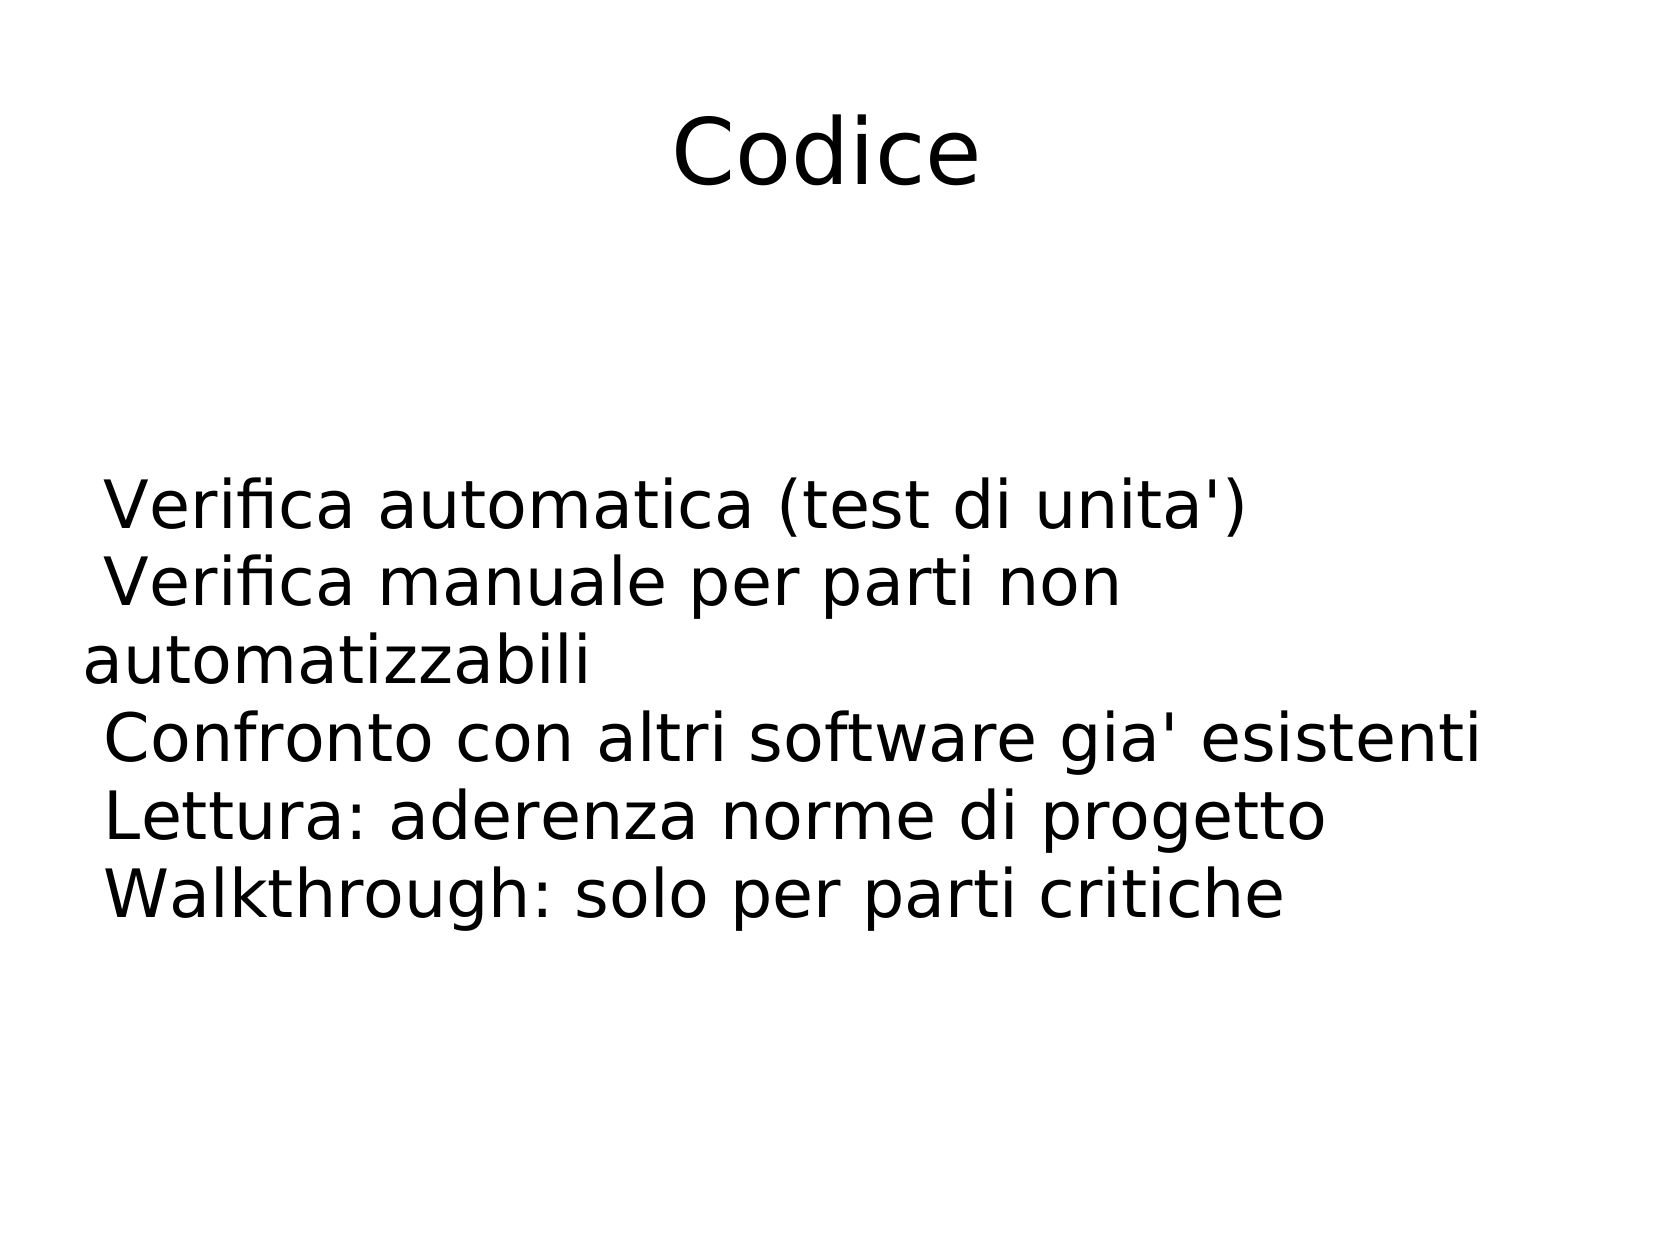

# Codice
 Verifica automatica (test di unita')
 Verifica manuale per parti non automatizzabili
 Confronto con altri software gia' esistenti
 Lettura: aderenza norme di progetto
 Walkthrough: solo per parti critiche